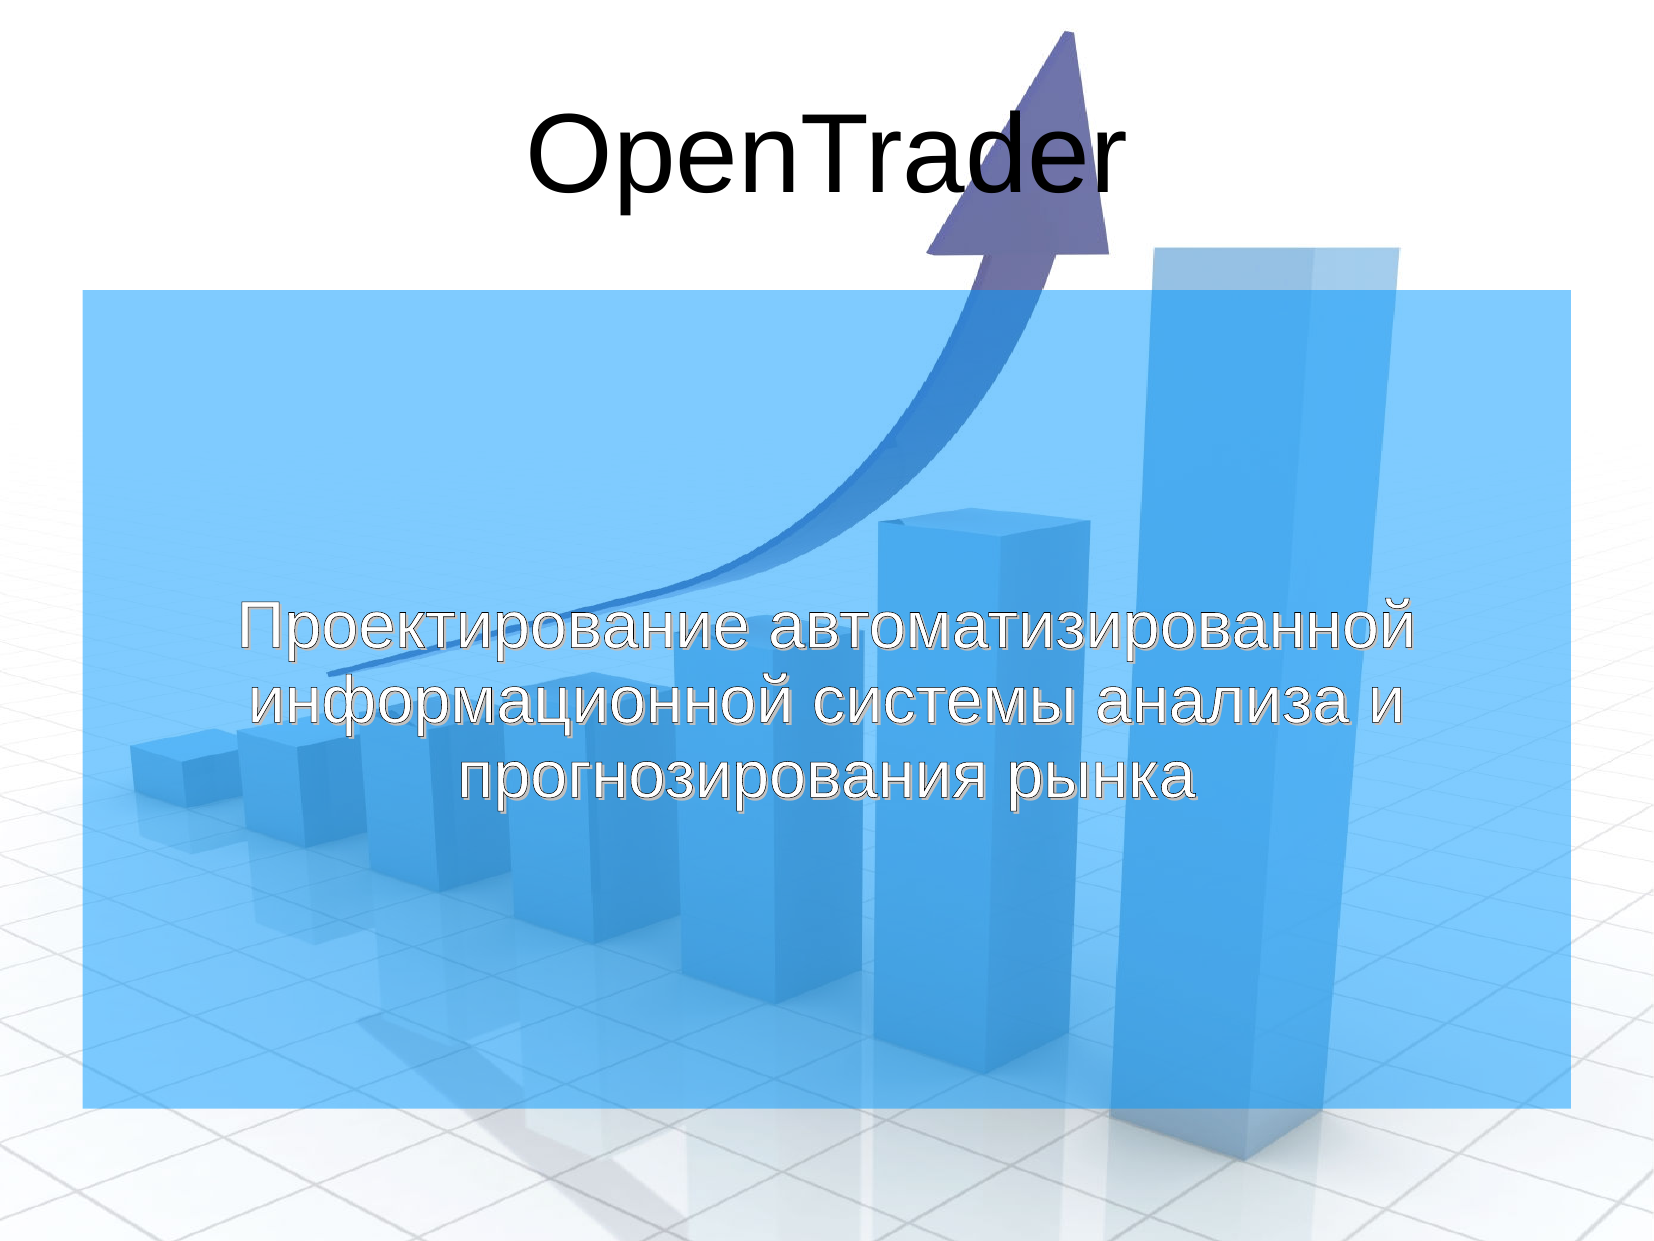

# OpenTrader
Проектирование автоматизированной информационной системы анализа и прогнозирования рынка